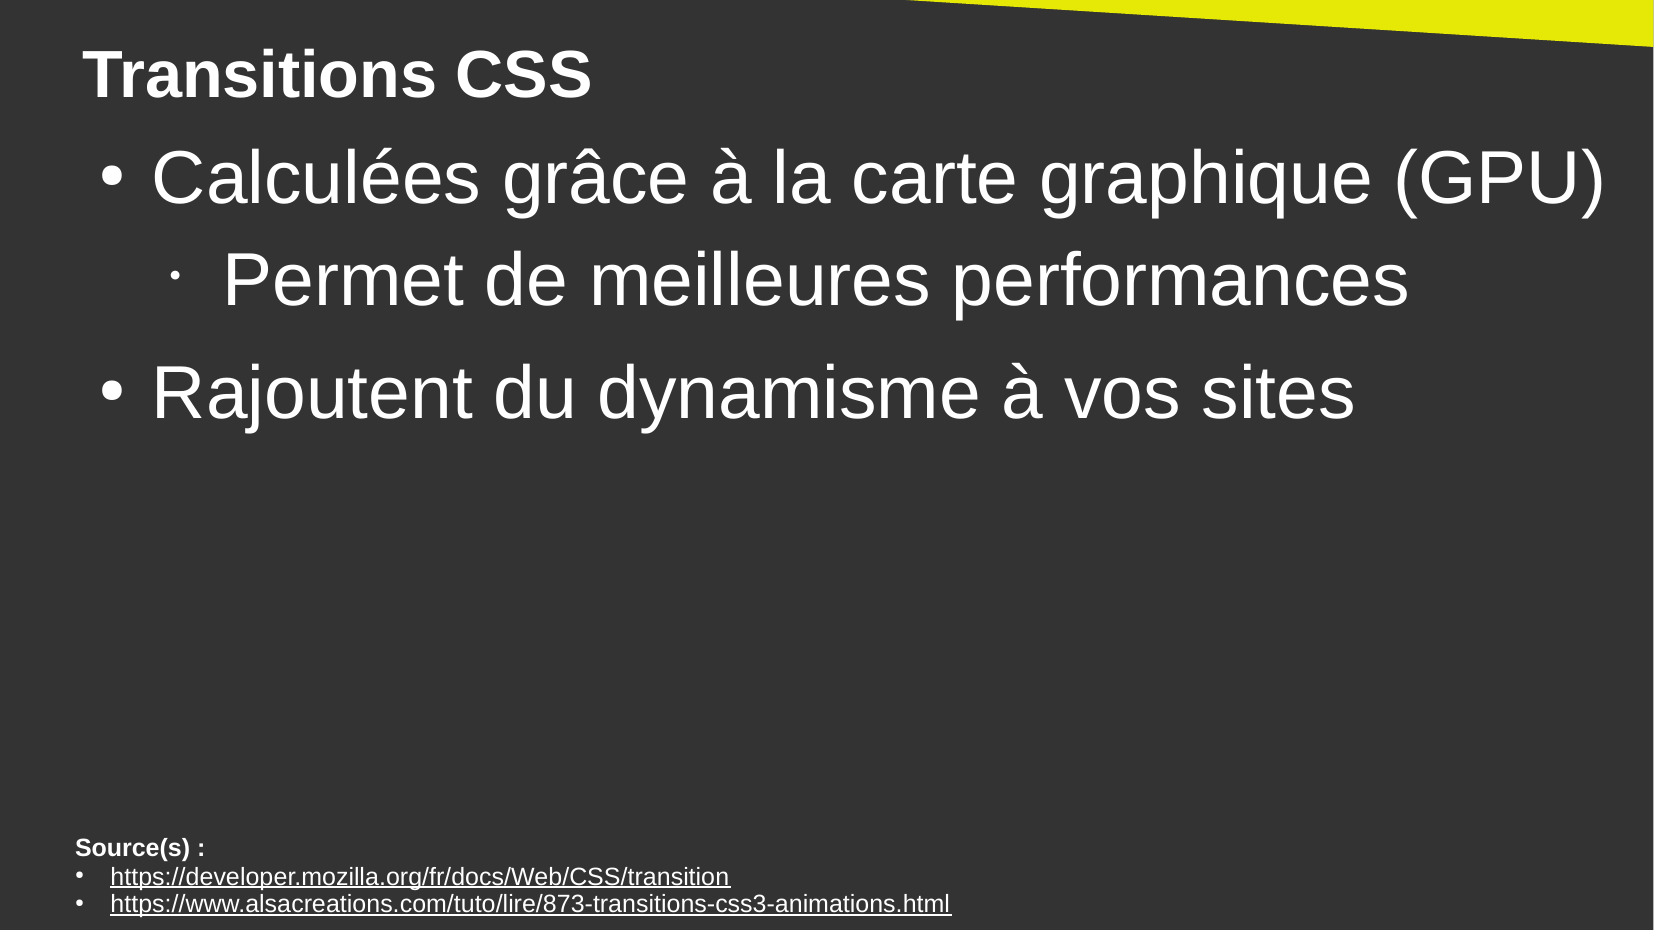

# Transitions CSS
Calculées grâce à la carte graphique (GPU)
Permet de meilleures performances
Rajoutent du dynamisme à vos sites
Source(s) :
https://developer.mozilla.org/fr/docs/Web/CSS/transition
https://www.alsacreations.com/tuto/lire/873-transitions-css3-animations.html